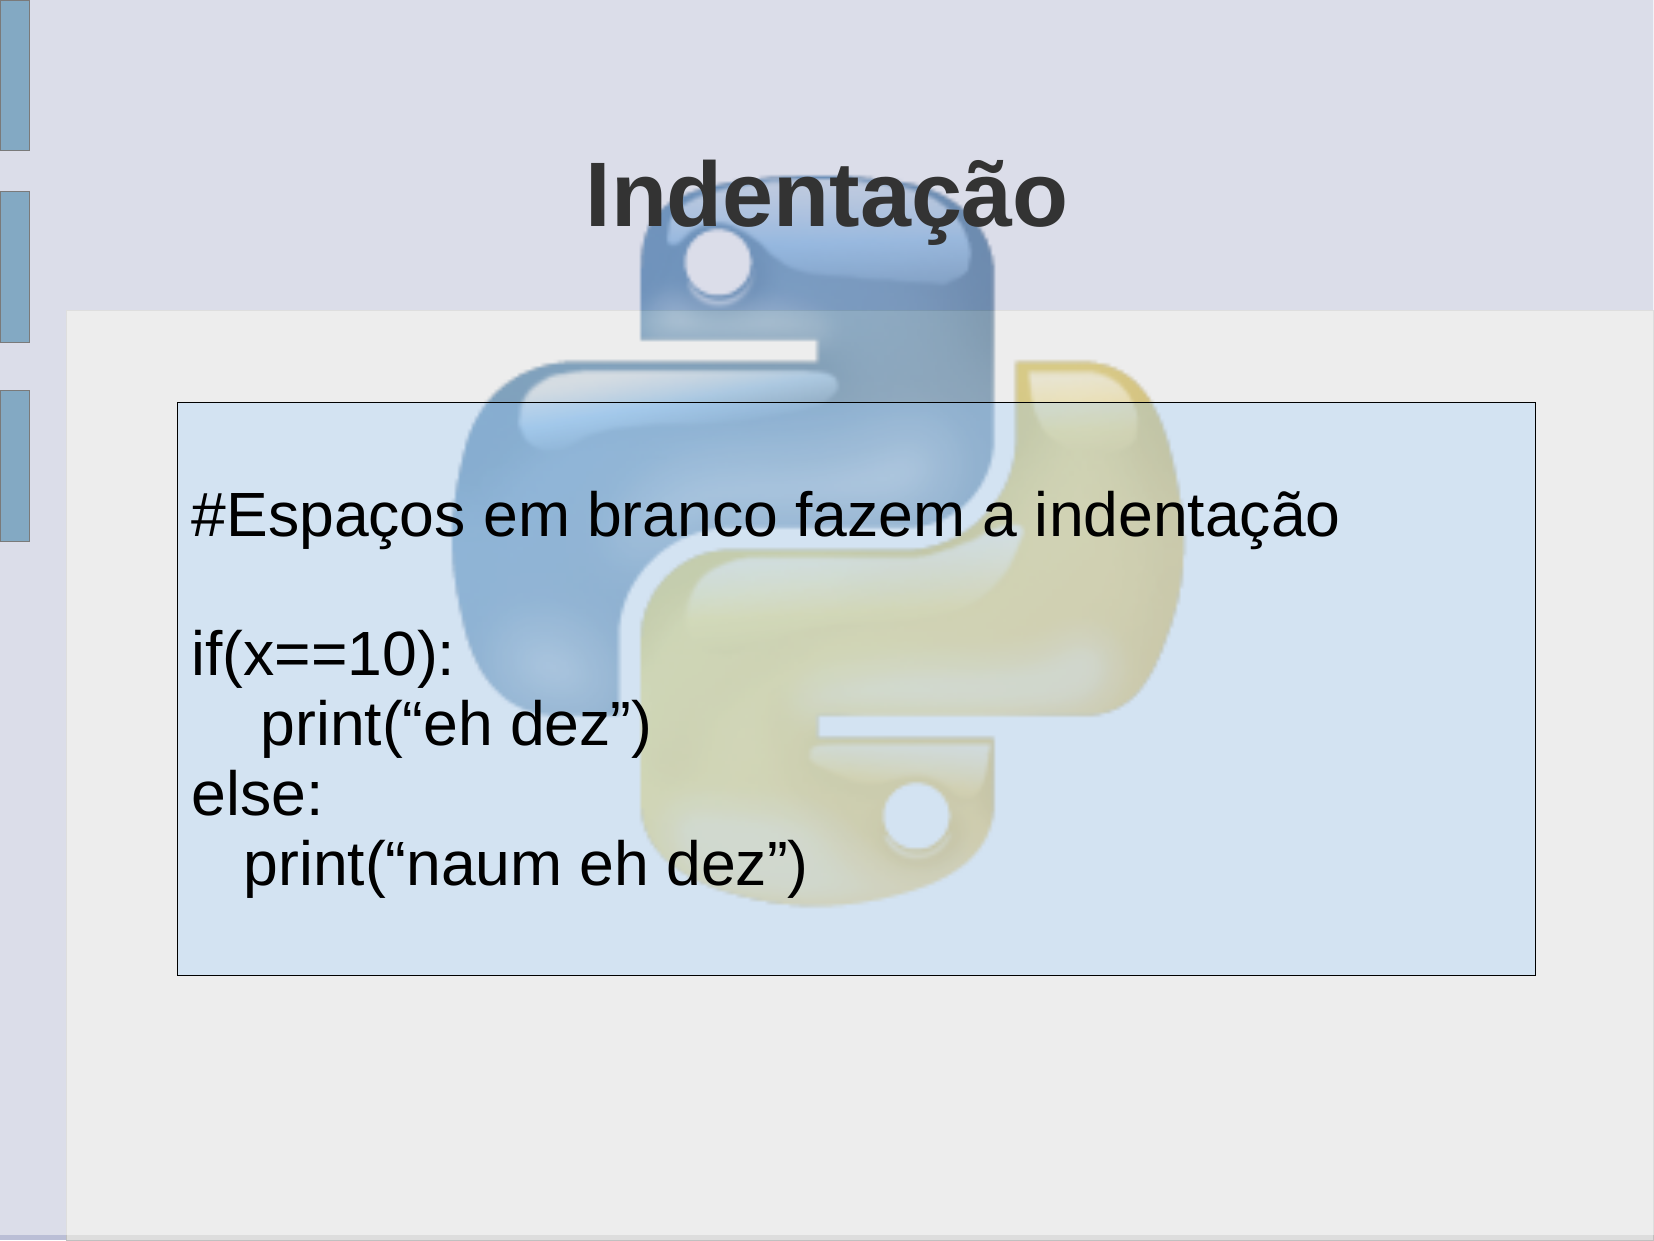

# Indentação
#Espaços em branco fazem a indentação
if(x==10):
 print(“eh dez”)
else:
 print(“naum eh dez”)